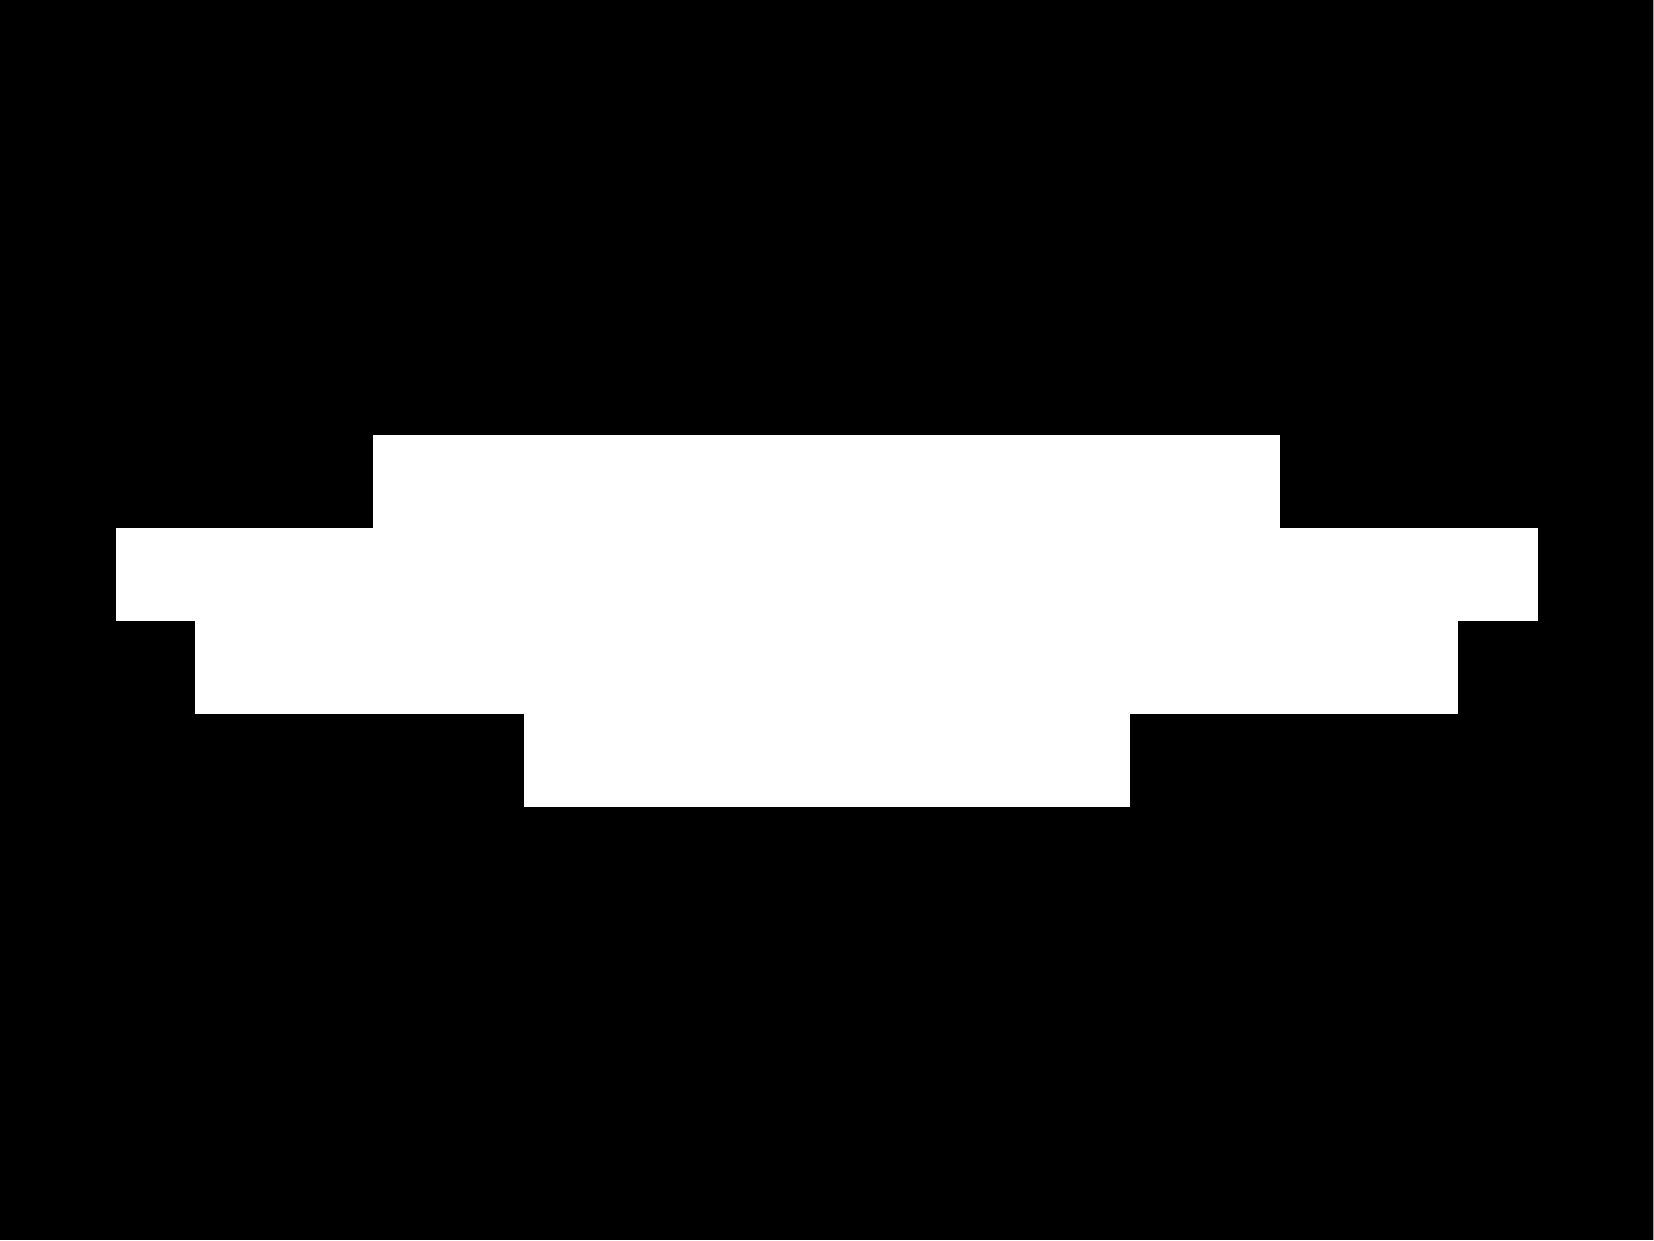

# Eu não preciso entender
O que só minha fé é capaz de explicar
Apenas tenho que entregar o meu melhor e adorar.